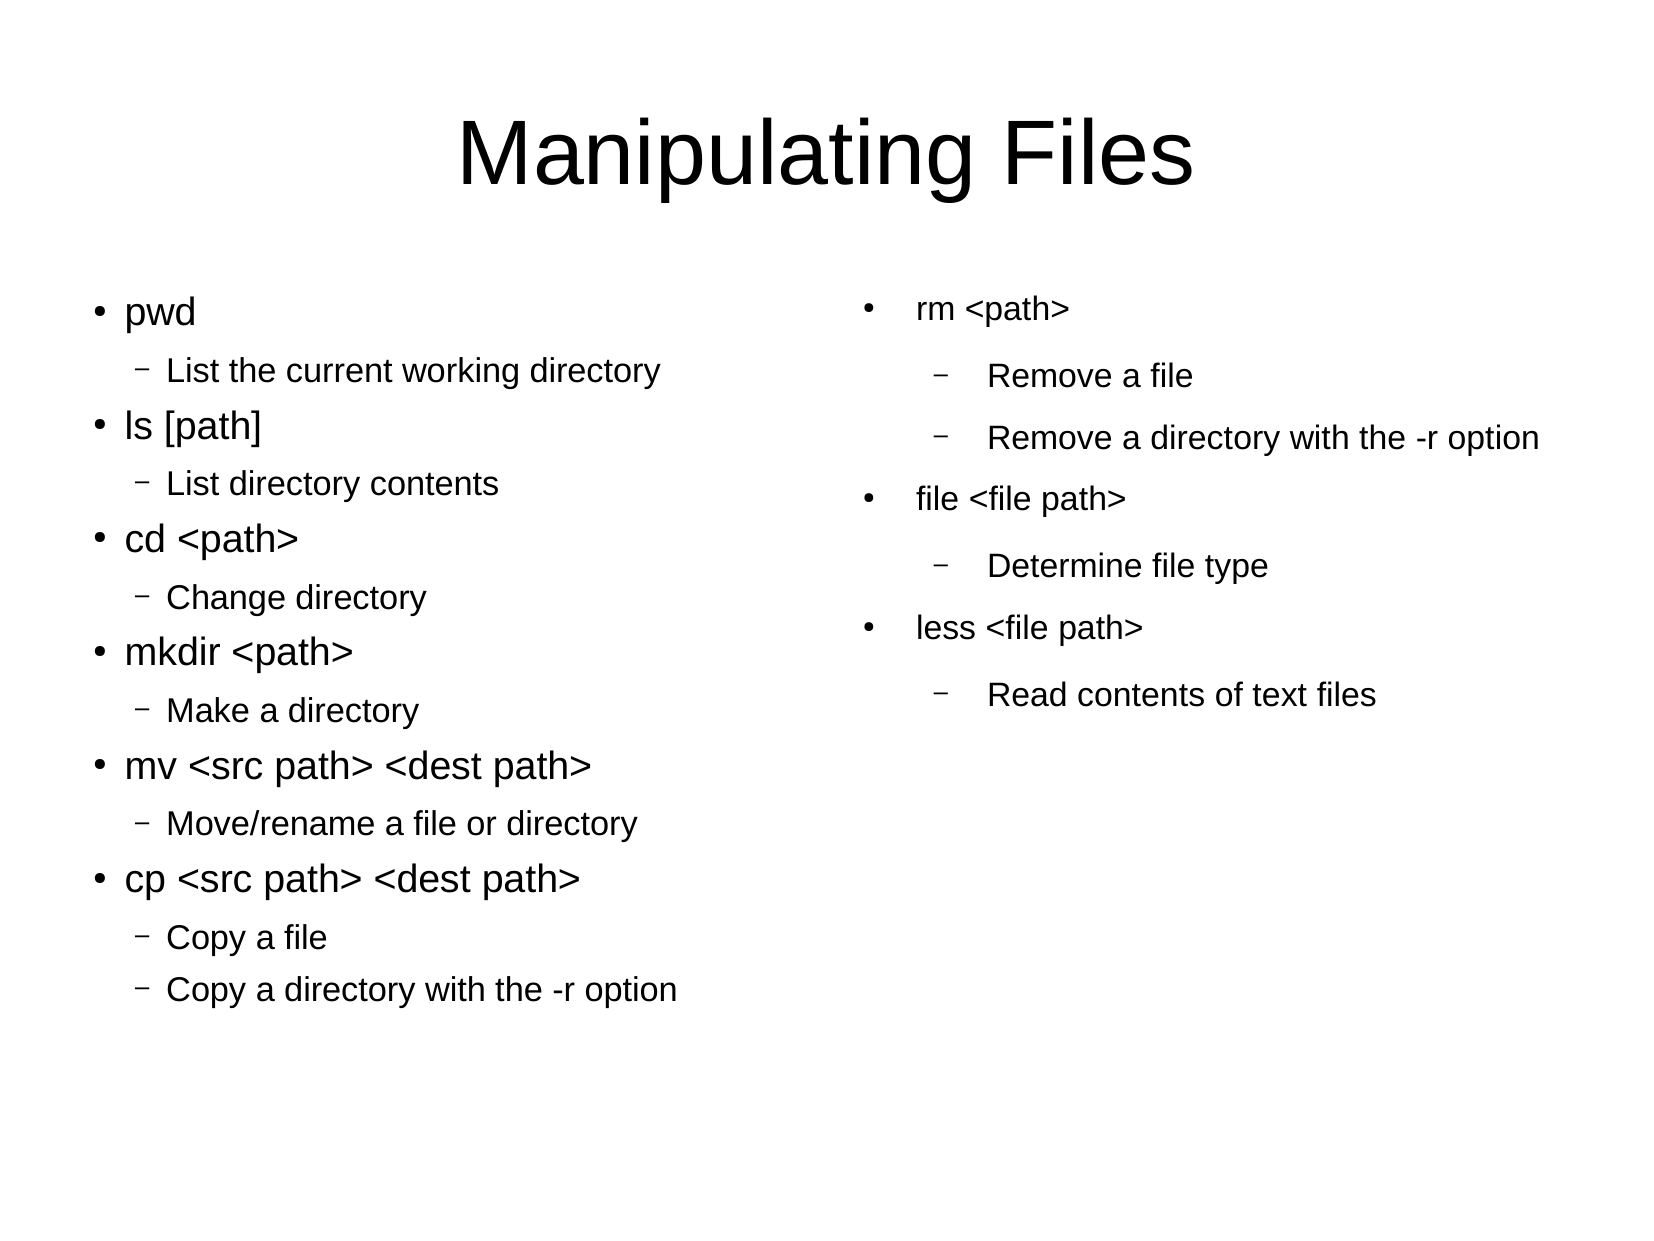

# Manipulating Files
pwd
List the current working directory
ls [path]
List directory contents
cd <path>
Change directory
mkdir <path>
Make a directory
mv <src path> <dest path>
Move/rename a file or directory
cp <src path> <dest path>
Copy a file
Copy a directory with the -r option
rm <path>
Remove a file
Remove a directory with the -r option
file <file path>
Determine file type
less <file path>
Read contents of text files